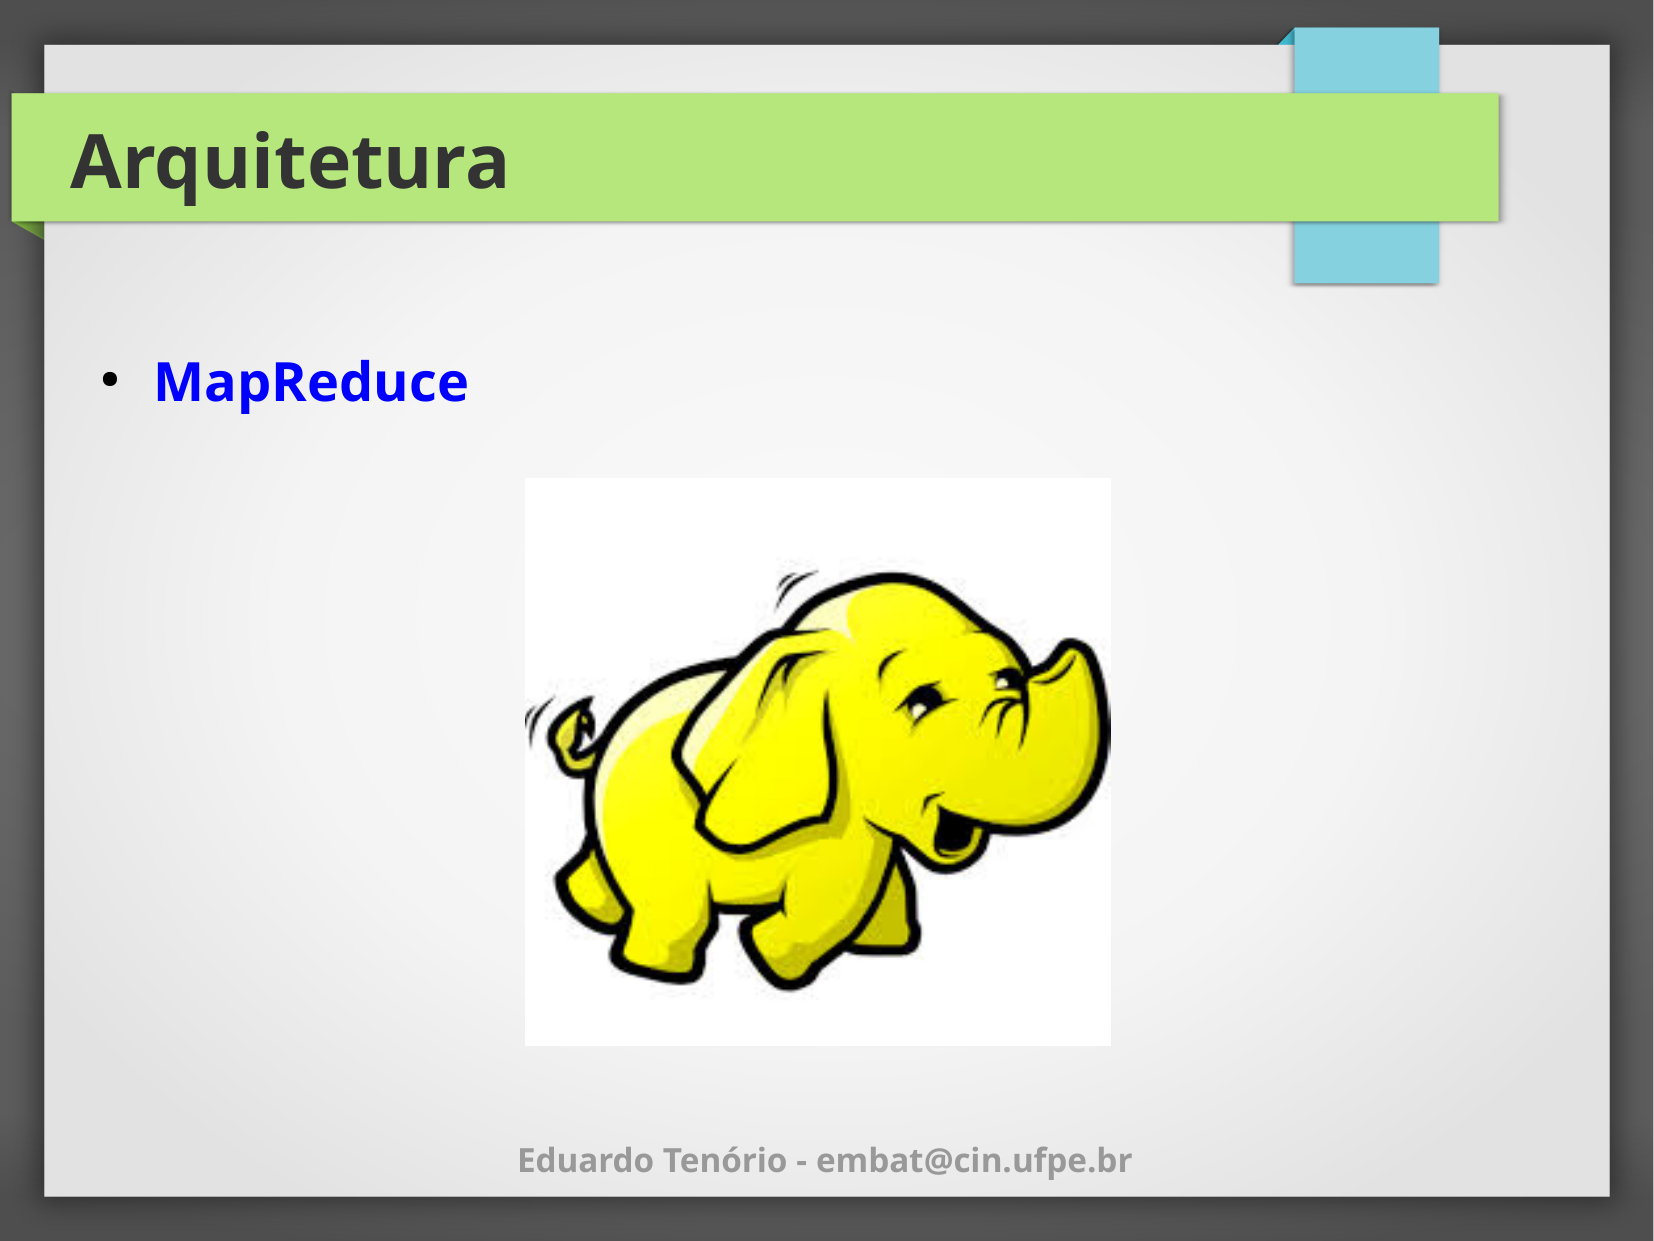

# Arquitetura
MapReduce
Eduardo Tenório - embat@cin.ufpe.br